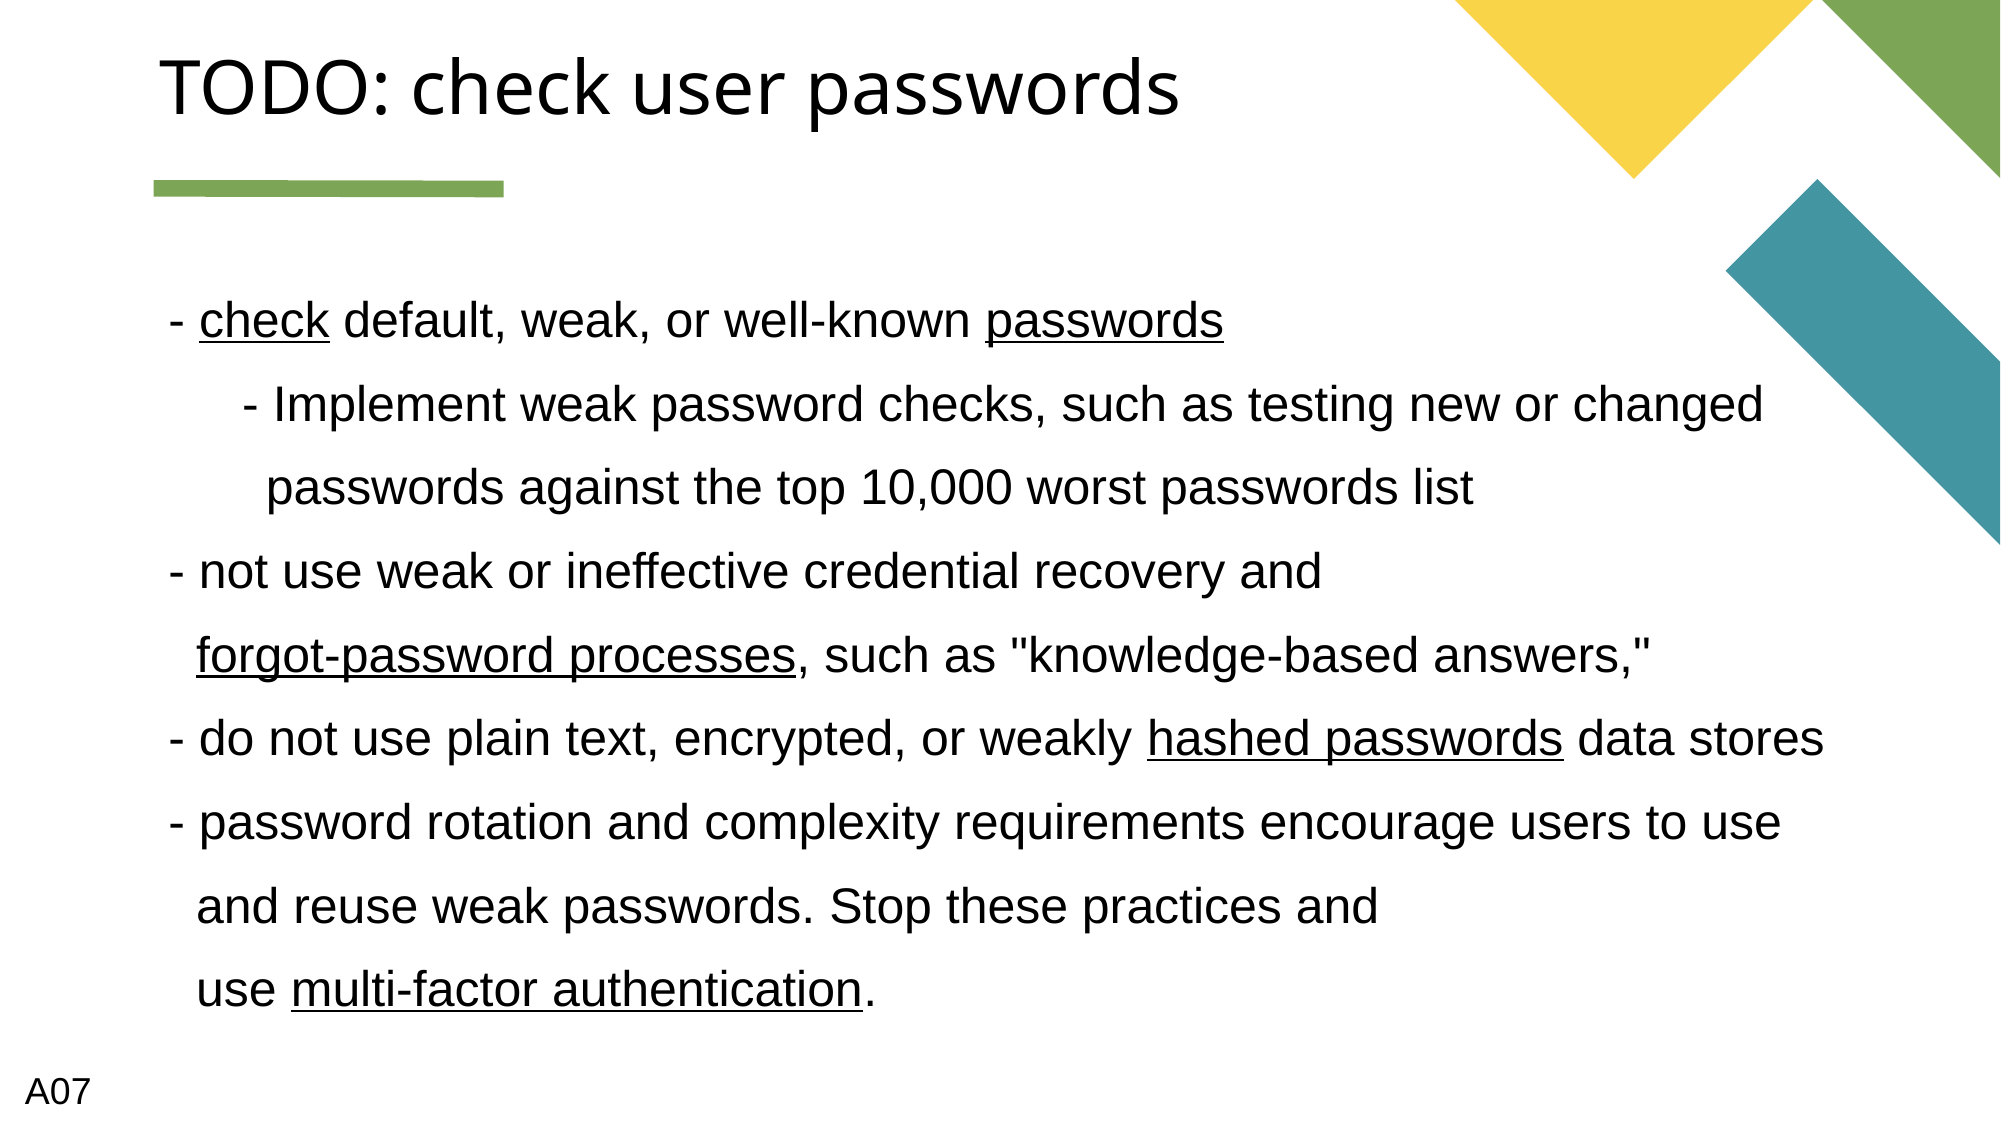

# TODO: check user passwords
- check default, weak, or well-known passwords
	- Implement weak password checks, such as testing new or changed
 passwords against the top 10,000 worst passwords list
- not use weak or ineffective credential recovery and
 forgot-password processes, such as "knowledge-based answers,"
- do not use plain text, encrypted, or weakly hashed passwords data stores
- password rotation and complexity requirements encourage users to use
 and reuse weak passwords. Stop these practices and
 use multi-factor authentication.
A07